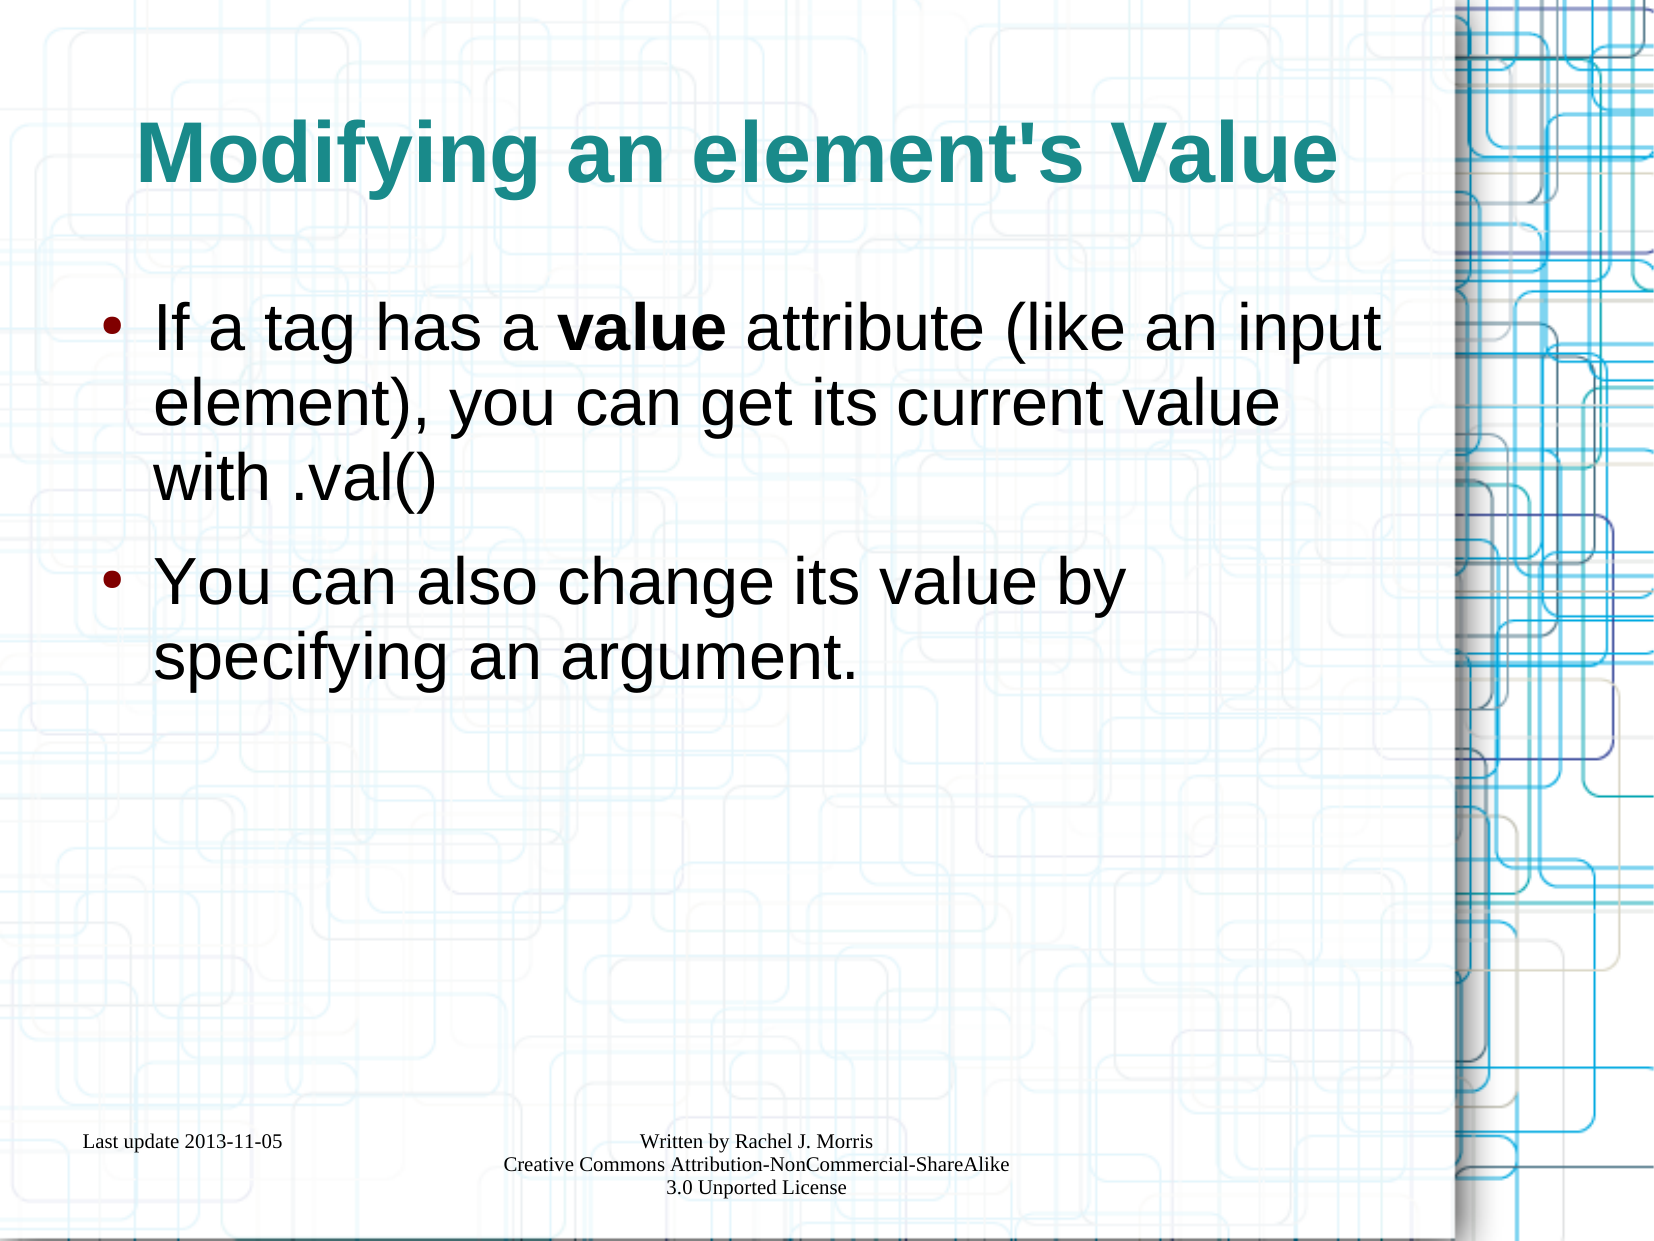

# Modifying an element's Value
If a tag has a value attribute (like an input element), you can get its current value with .val()
You can also change its value by specifying an argument.